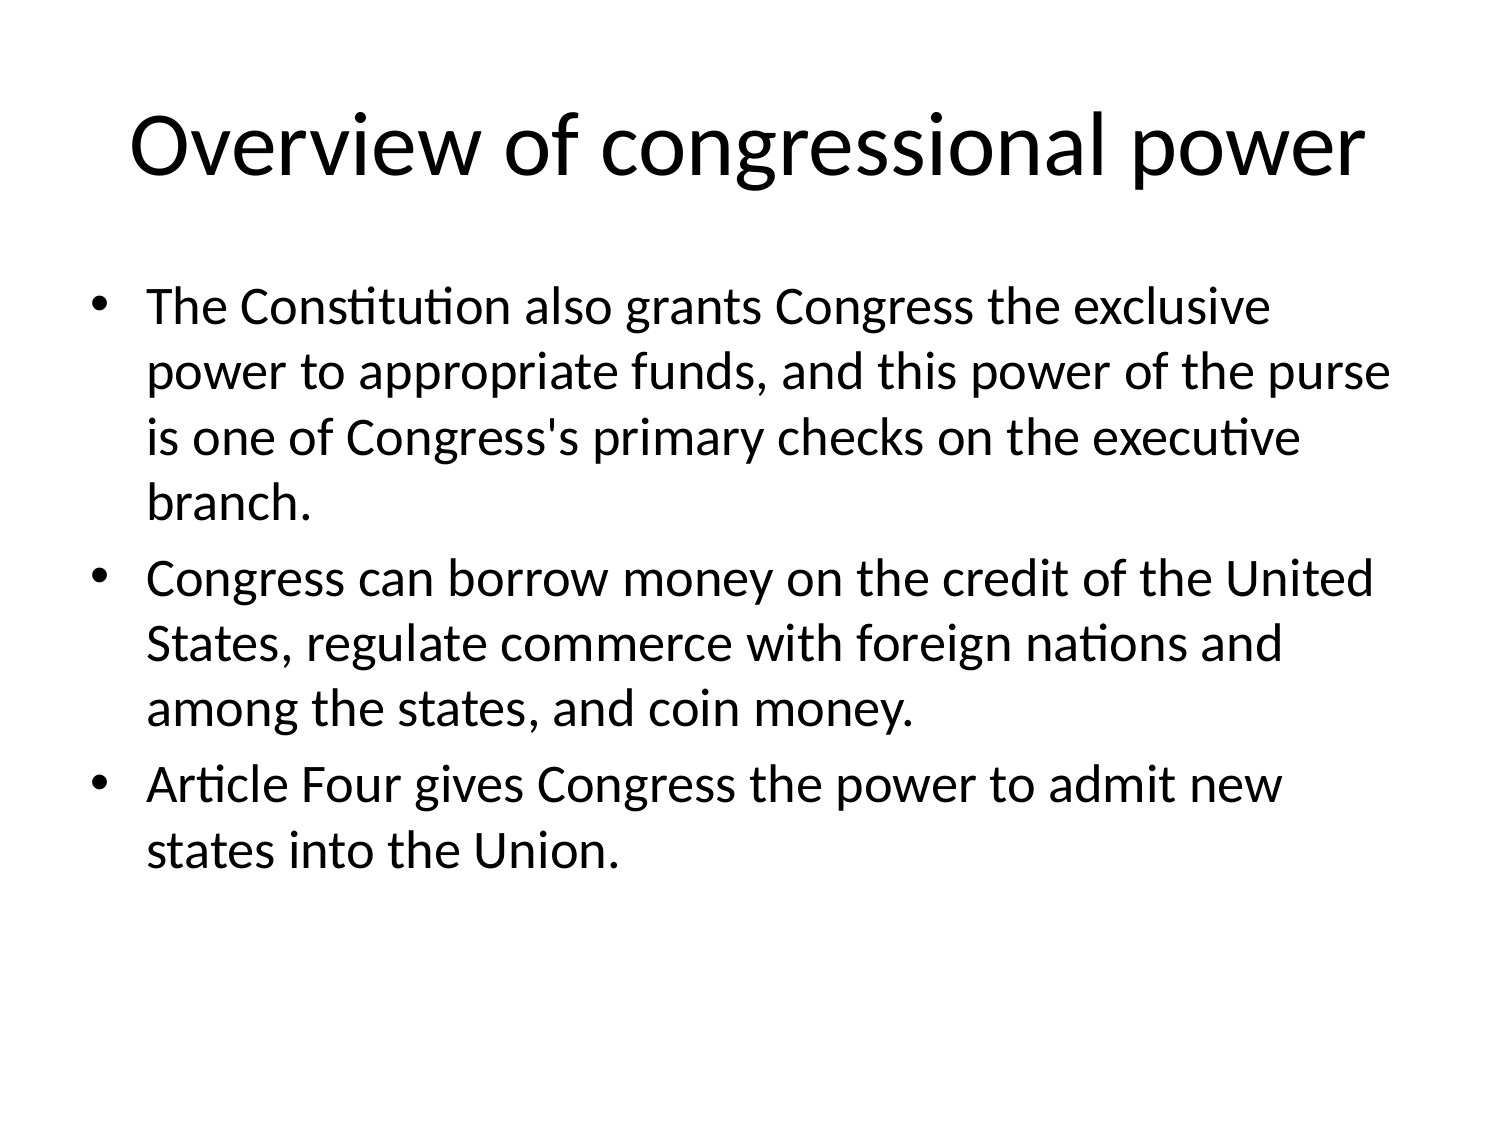

# Overview of congressional power
The Constitution also grants Congress the exclusive power to appropriate funds, and this power of the purse is one of Congress's primary checks on the executive branch.
Congress can borrow money on the credit of the United States, regulate commerce with foreign nations and among the states, and coin money.
Article Four gives Congress the power to admit new states into the Union.